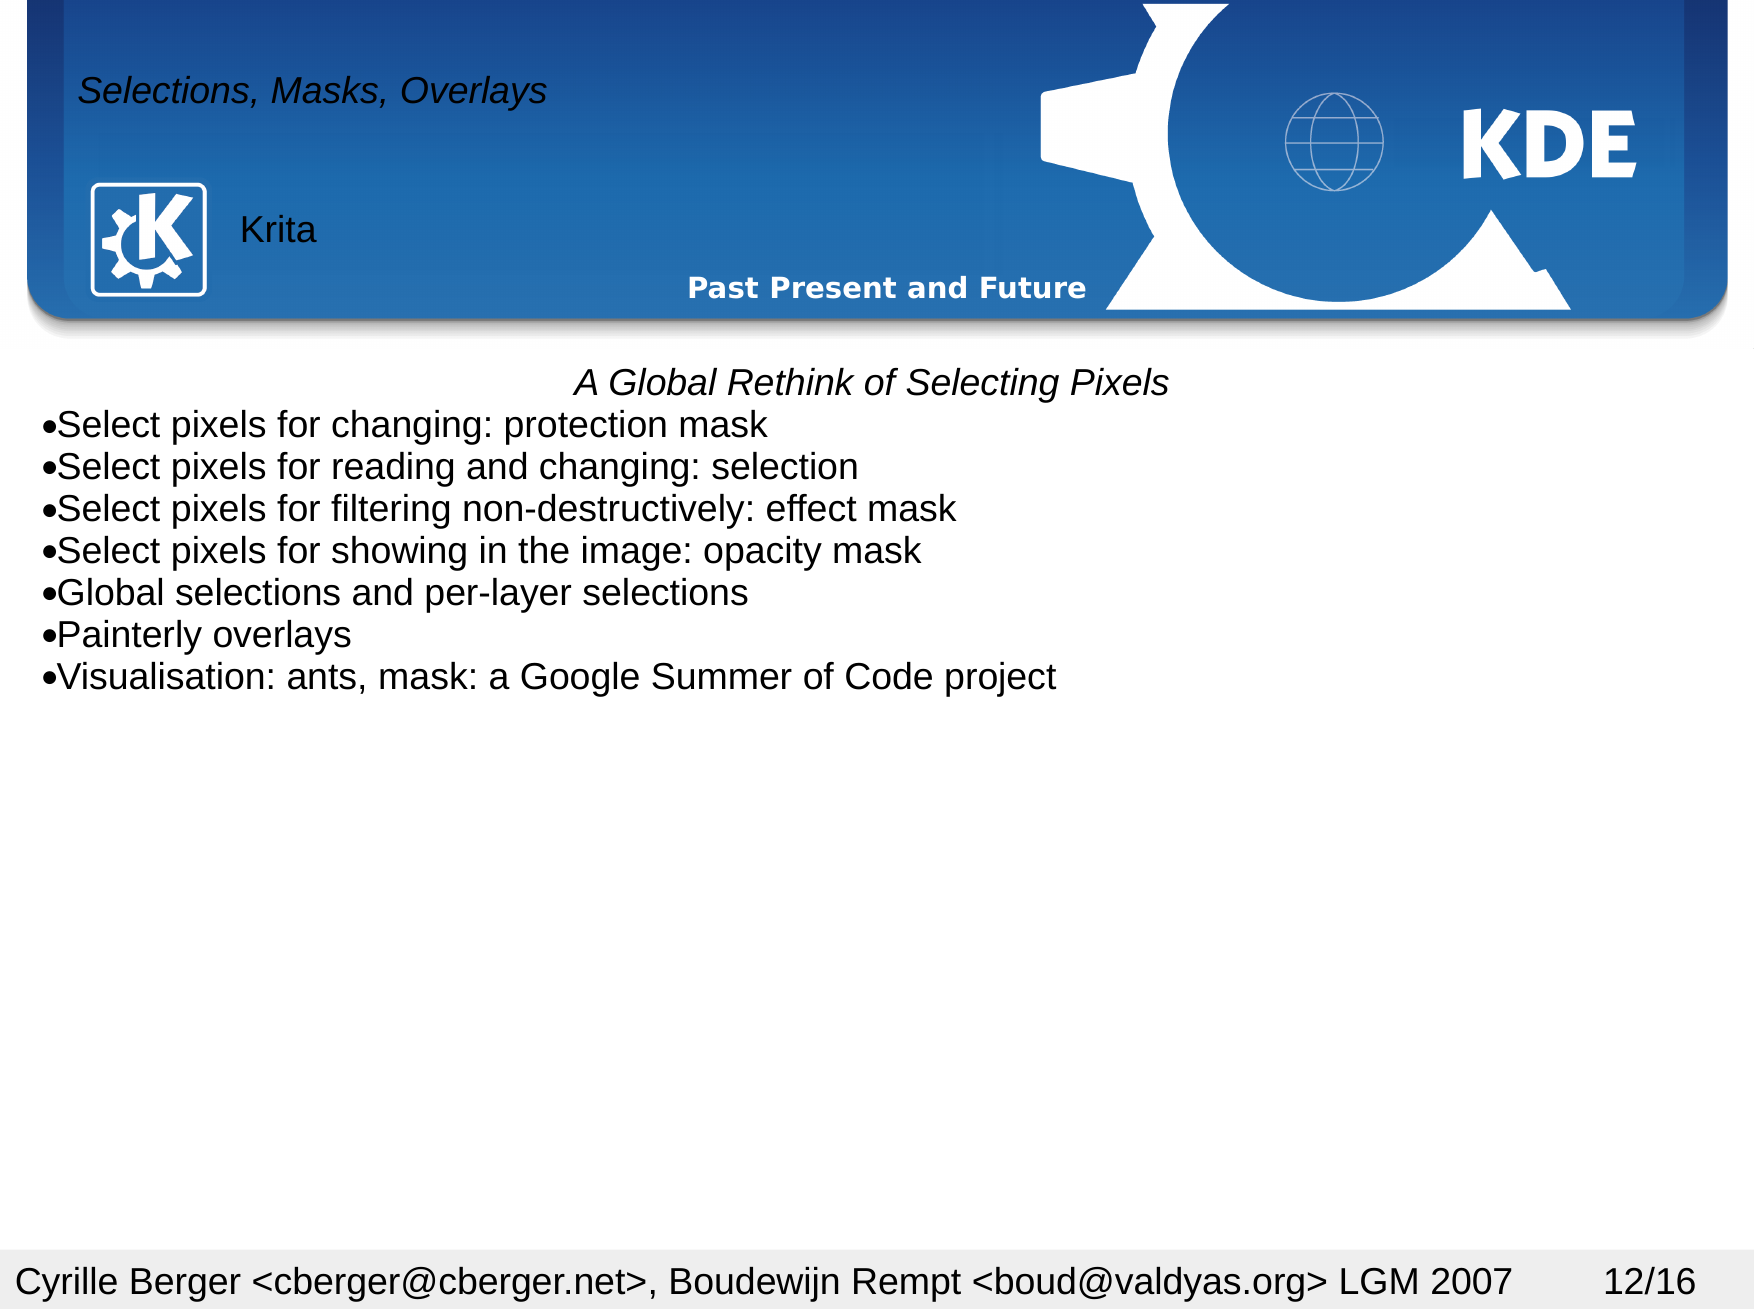

Selections, Masks, Overlays
A Global Rethink of Selecting Pixels
Select pixels for changing: protection mask
Select pixels for reading and changing: selection
Select pixels for filtering non-destructively: effect mask
Select pixels for showing in the image: opacity mask
Global selections and per-layer selections
Painterly overlays
Visualisation: ants, mask: a Google Summer of Code project